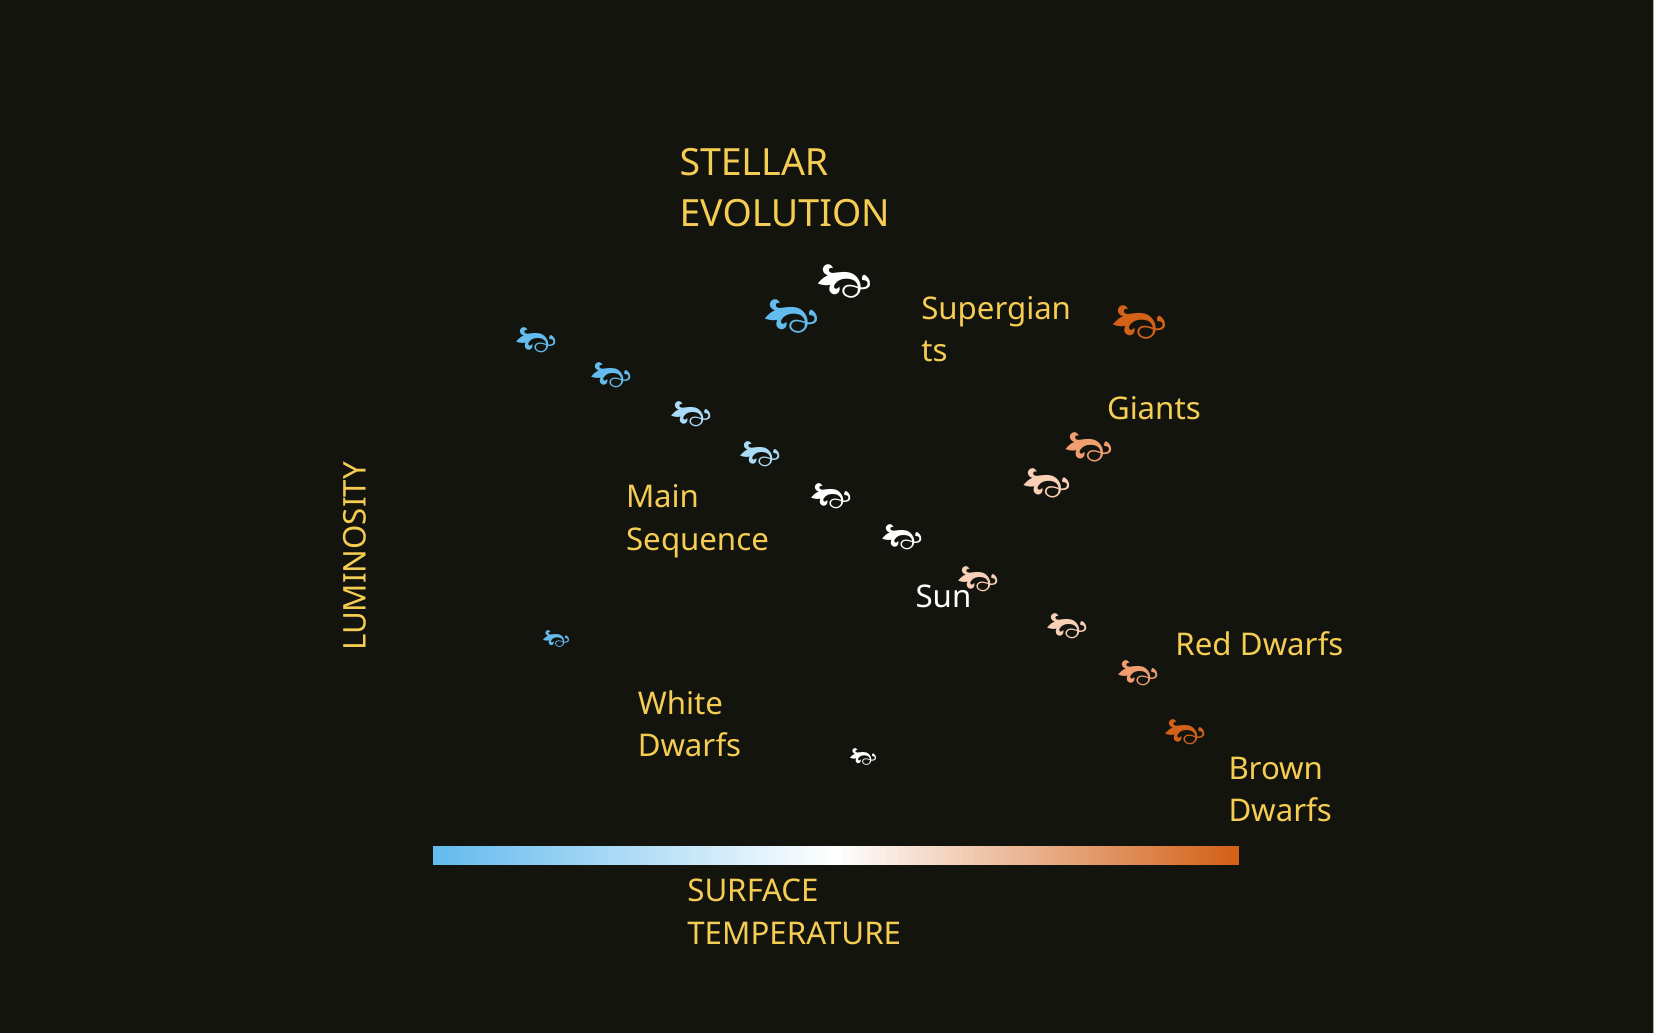

STELLAR EVOLUTION


Supergiants



Giants





Main Sequence
LUMINOSITY


Sun


Red Dwarfs

White Dwarfs


Brown Dwarfs
SURFACE TEMPERATURE